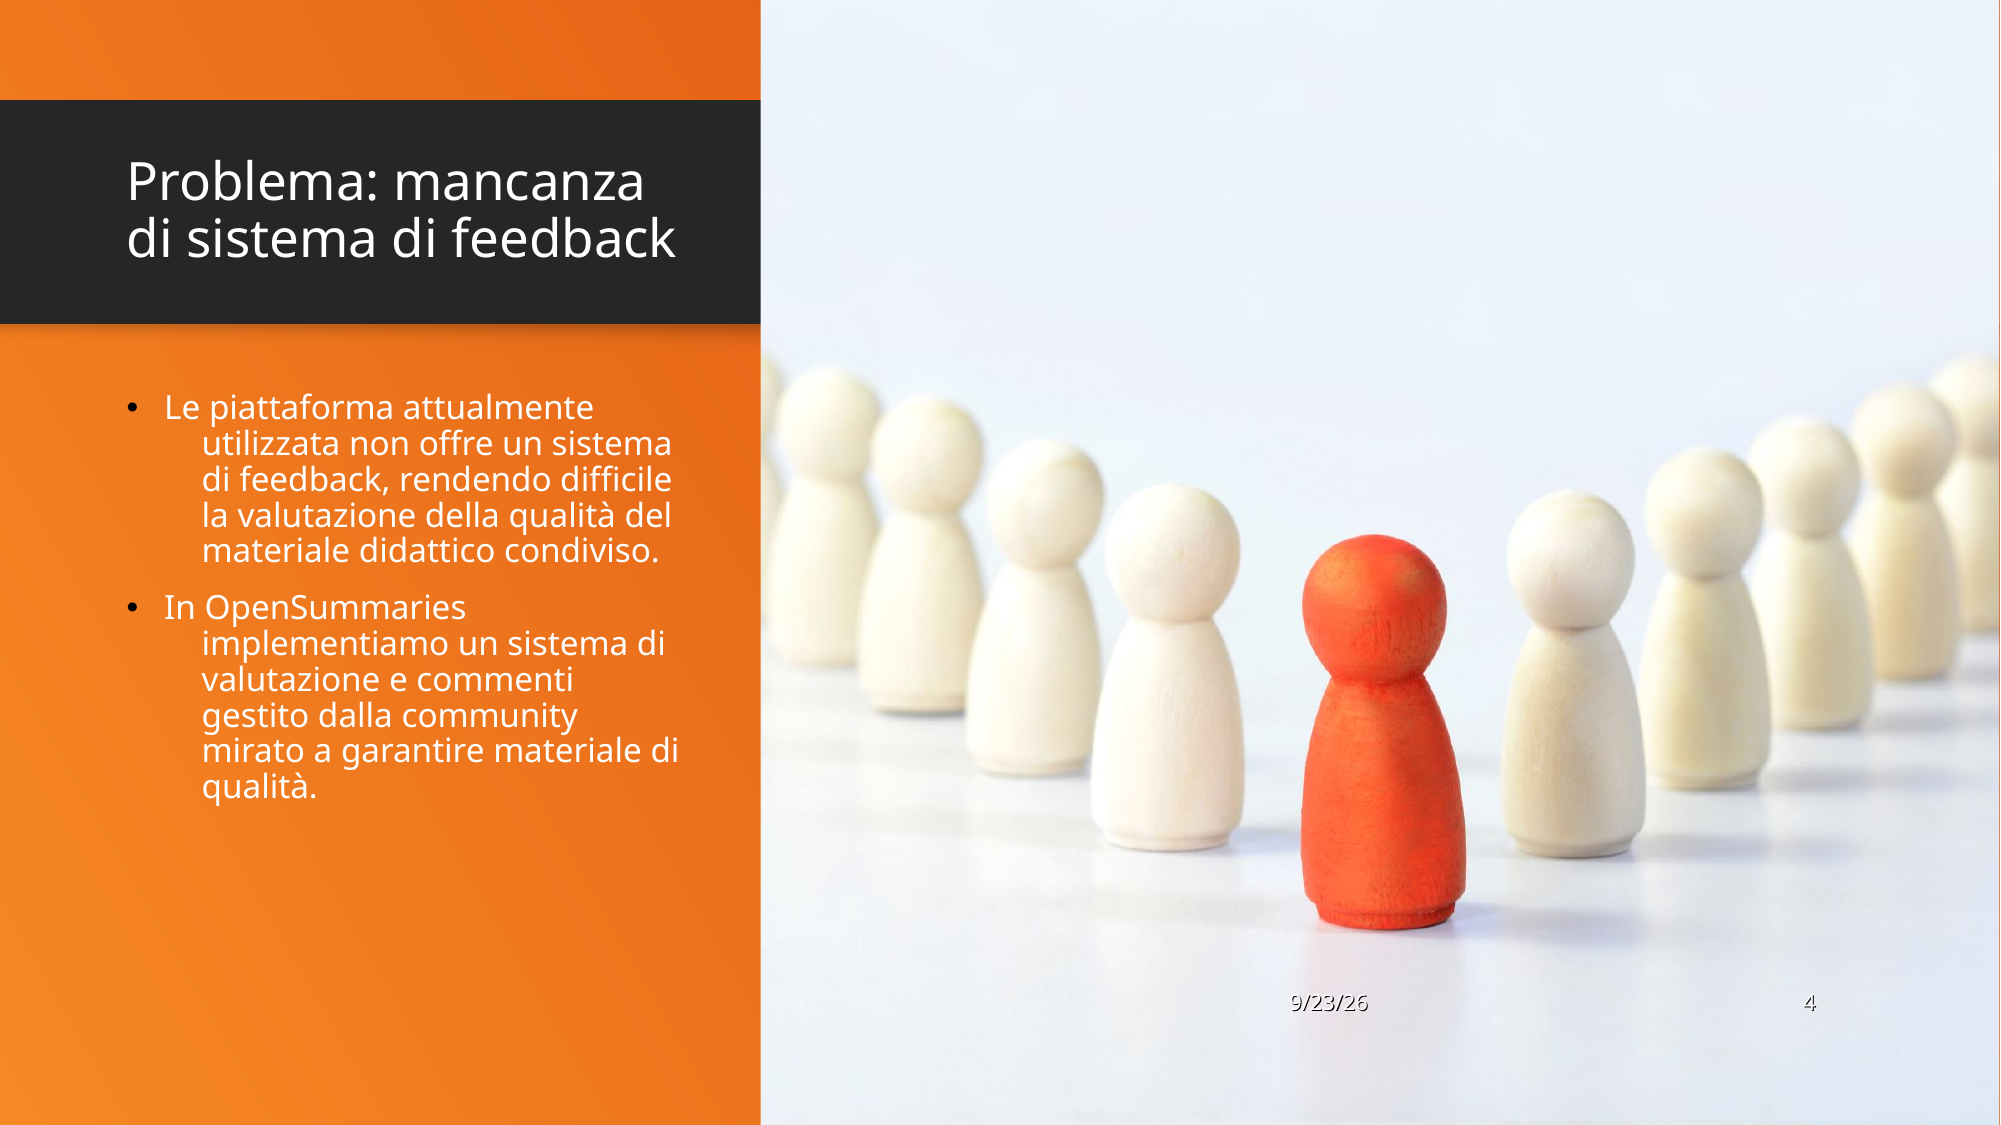

# Problema: mancanza di sistema di feedback
Le piattaforma attualmente utilizzata non offre un sistema di feedback, rendendo difficile la valutazione della qualità del materiale didattico condiviso.
In OpenSummaries implementiamo un sistema di valutazione e commenti gestito dalla community mirato a garantire materiale di qualità.